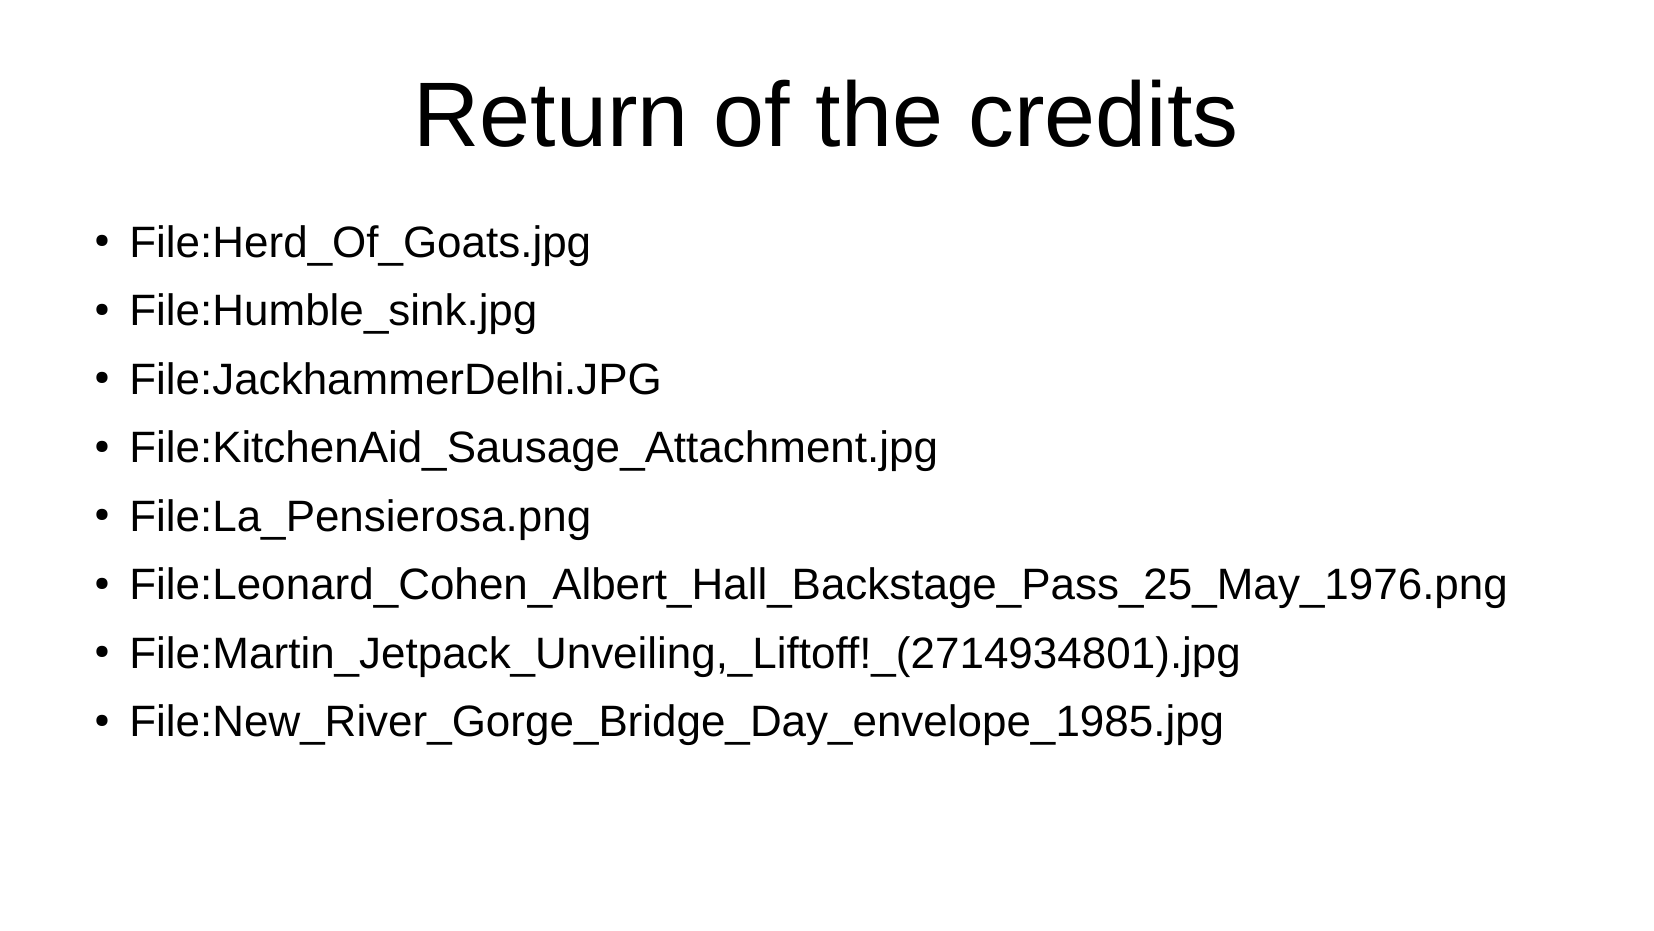

# Return of the credits
File:Herd_Of_Goats.jpg
File:Humble_sink.jpg
File:JackhammerDelhi.JPG
File:KitchenAid_Sausage_Attachment.jpg
File:La_Pensierosa.png
File:Leonard_Cohen_Albert_Hall_Backstage_Pass_25_May_1976.png
File:Martin_Jetpack_Unveiling,_Liftoff!_(2714934801).jpg
File:New_River_Gorge_Bridge_Day_envelope_1985.jpg